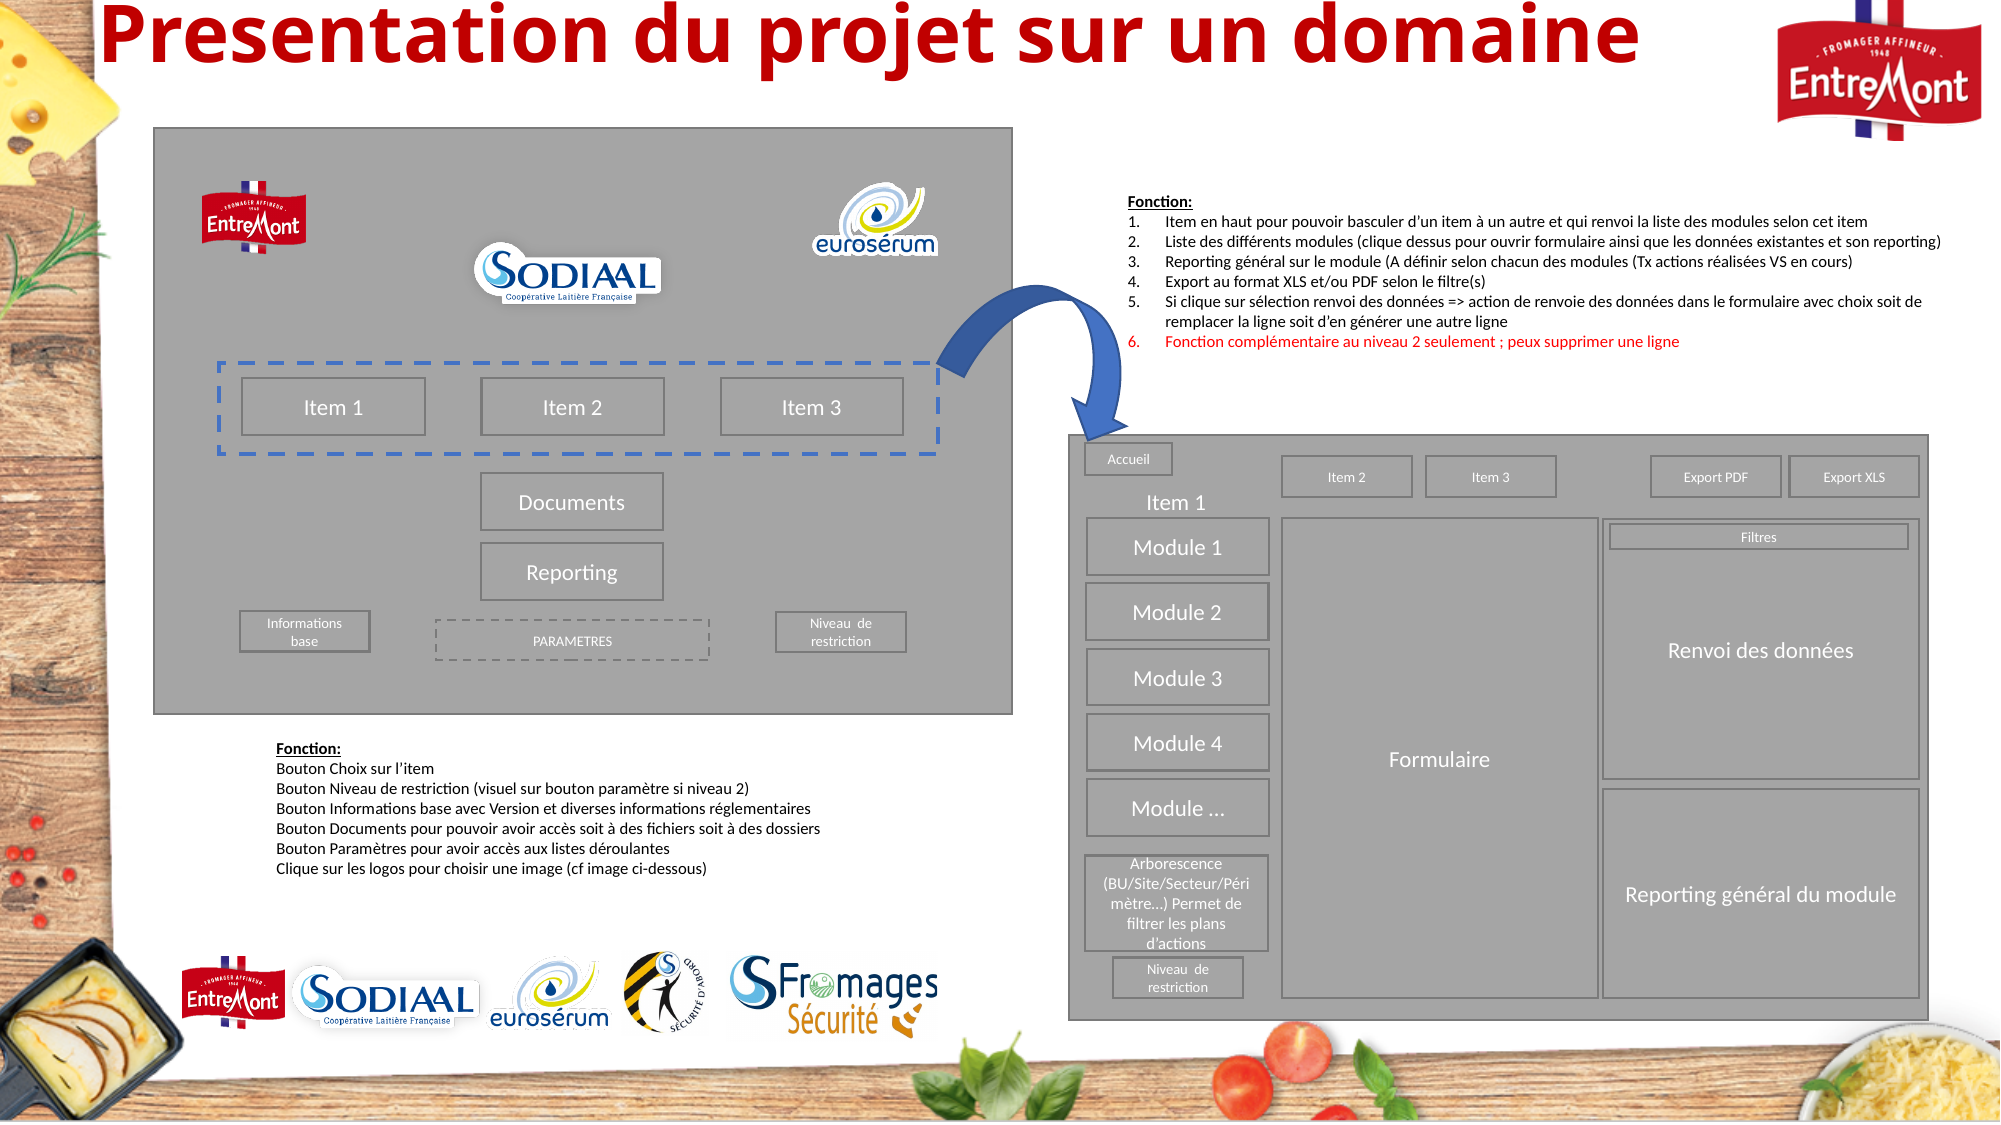

Presentation du projet sur un domaine
Fonction:
Item en haut pour pouvoir basculer d’un item à un autre et qui renvoi la liste des modules selon cet item
Liste des différents modules (clique dessus pour ouvrir formulaire ainsi que les données existantes et son reporting)
Reporting général sur le module (A définir selon chacun des modules (Tx actions réalisées VS en cours)
Export au format XLS et/ou PDF selon le filtre(s)
Si clique sur sélection renvoi des données => action de renvoie des données dans le formulaire avec choix soit de remplacer la ligne soit d’en générer une autre ligne
Fonction complémentaire au niveau 2 seulement ; peux supprimer une ligne
Item 1
Item 2
Item 3
Accueil
Export XLS
Item 3
Item 2
Export PDF
Documents
Item 1
Module 1
Formulaire
Renvoi des données
Filtres
Reporting
Module 2
Informations base
Niveau de restriction
PARAMETRES
Module 3
Module 4
Fonction:
Bouton Choix sur l’item
Bouton Niveau de restriction (visuel sur bouton paramètre si niveau 2)
Bouton Informations base avec Version et diverses informations réglementaires
Bouton Documents pour pouvoir avoir accès soit à des fichiers soit à des dossiers
Bouton Paramètres pour avoir accès aux listes déroulantes
Clique sur les logos pour choisir une image (cf image ci-dessous)
Module …
Reporting général du module
Arborescence (BU/Site/Secteur/Périmètre…) Permet de filtrer les plans d’actions
Niveau de restriction